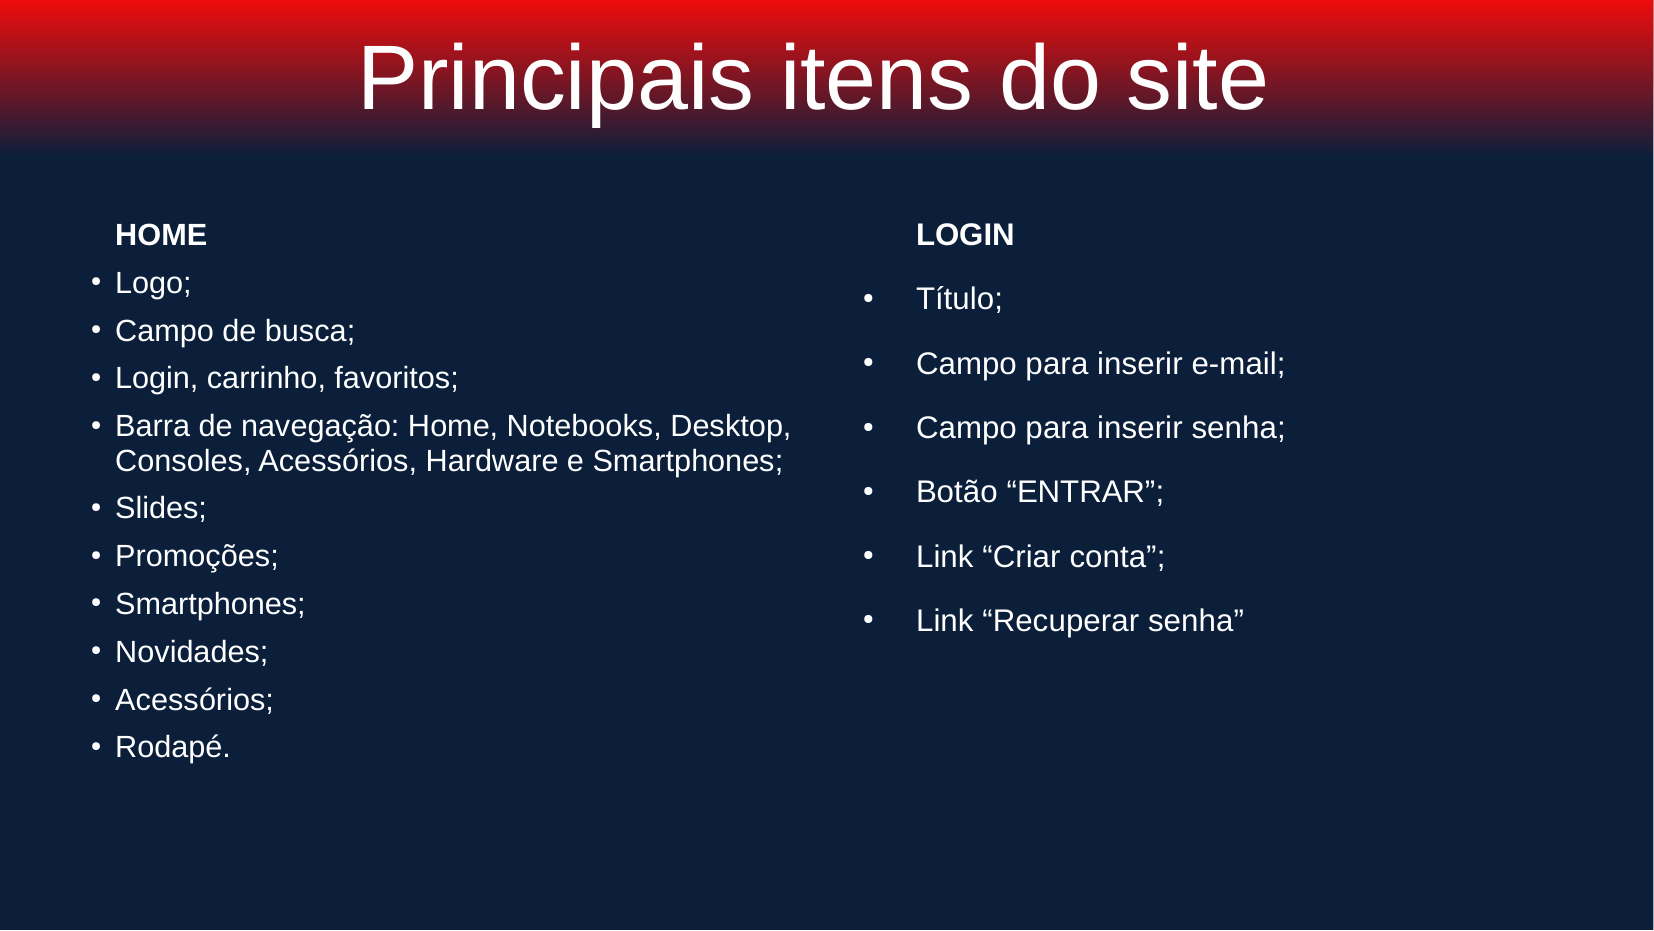

# Principais itens do site
HOME
Logo;
Campo de busca;
Login, carrinho, favoritos;
Barra de navegação: Home, Notebooks, Desktop, Consoles, Acessórios, Hardware e Smartphones;
Slides;
Promoções;
Smartphones;
Novidades;
Acessórios;
Rodapé.
LOGIN
Título;
Campo para inserir e-mail;
Campo para inserir senha;
Botão “ENTRAR”;
Link “Criar conta”;
Link “Recuperar senha”